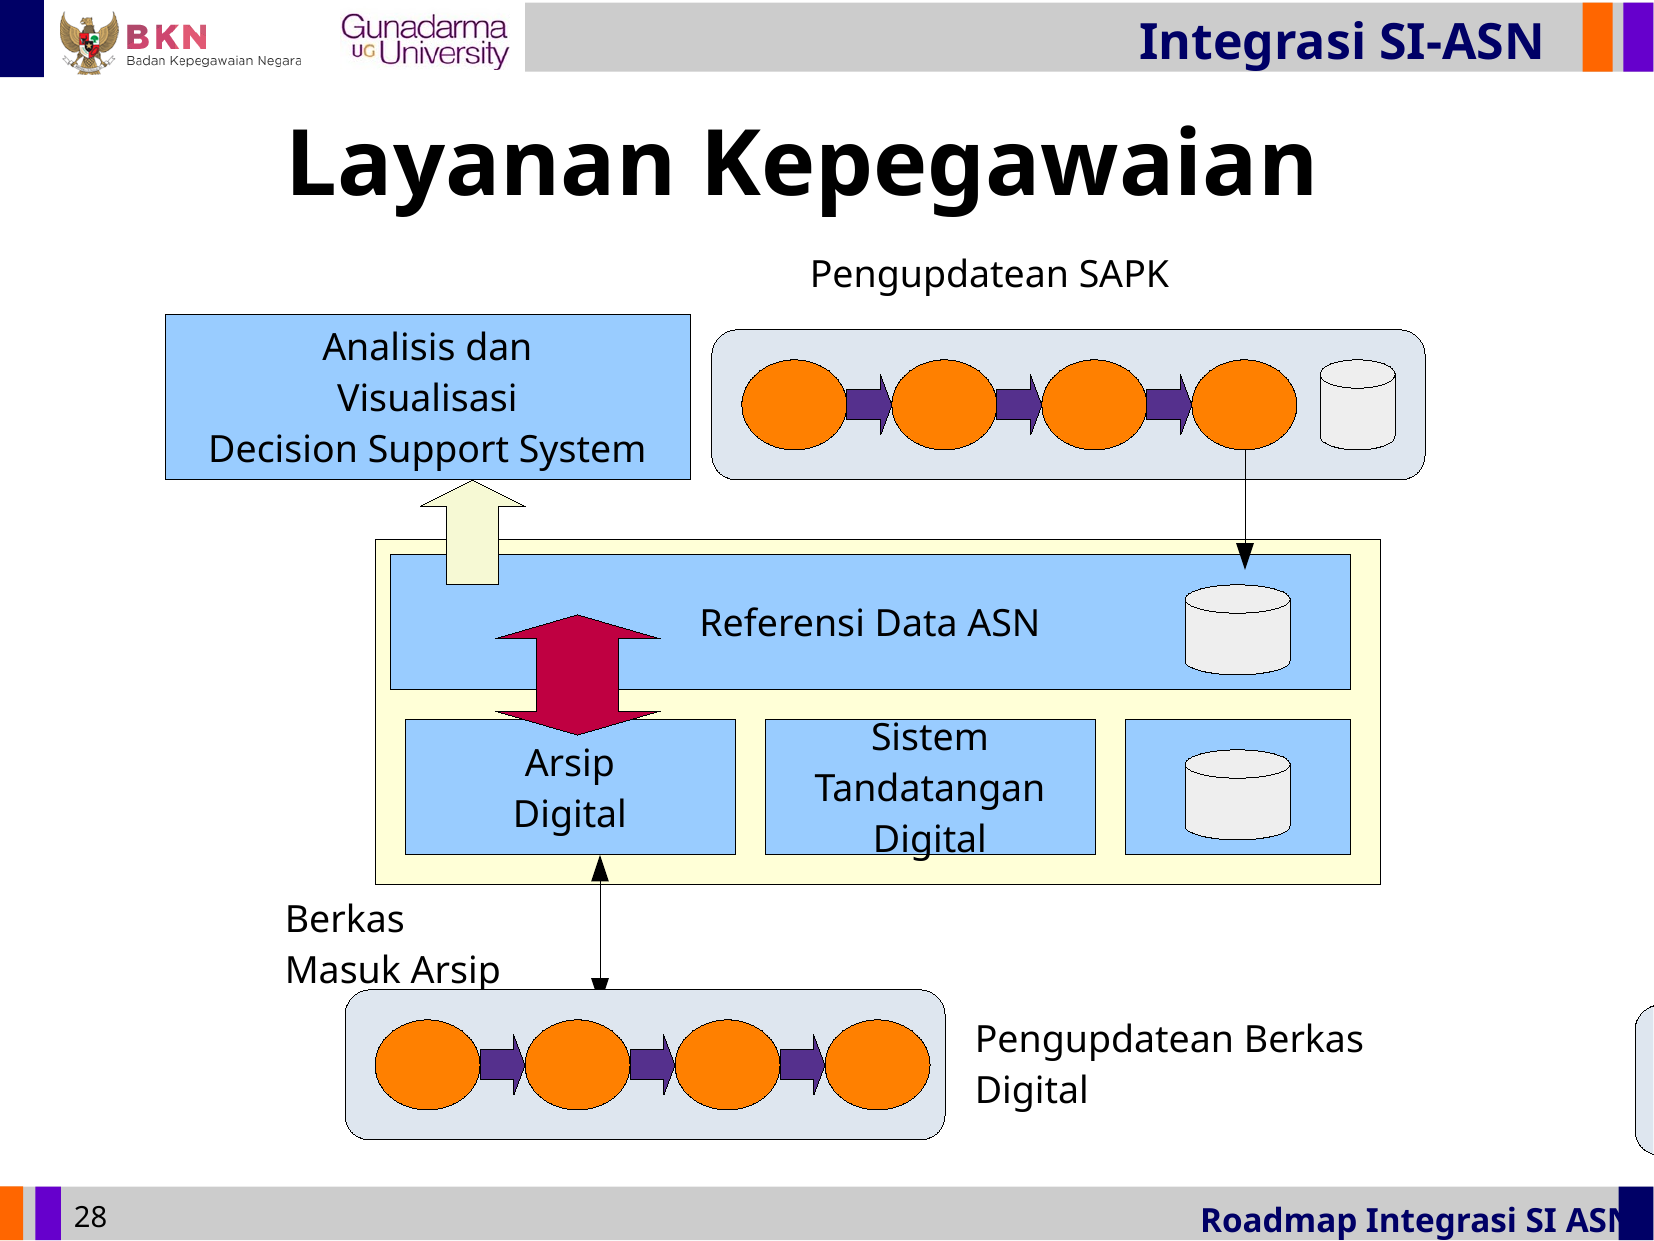

Perhitungan Angka Kredit
Berbasis workflow
# Layanan Kepegawaian
Pengupdatean SAPK
Analisis dan
Visualisasi
Decision Support System
Referensi Data ASN
Arsip
Digital
Sistem
Tandatangan
Digital
Berkas
Masuk Arsip
Pengupdatean Berkas Digital